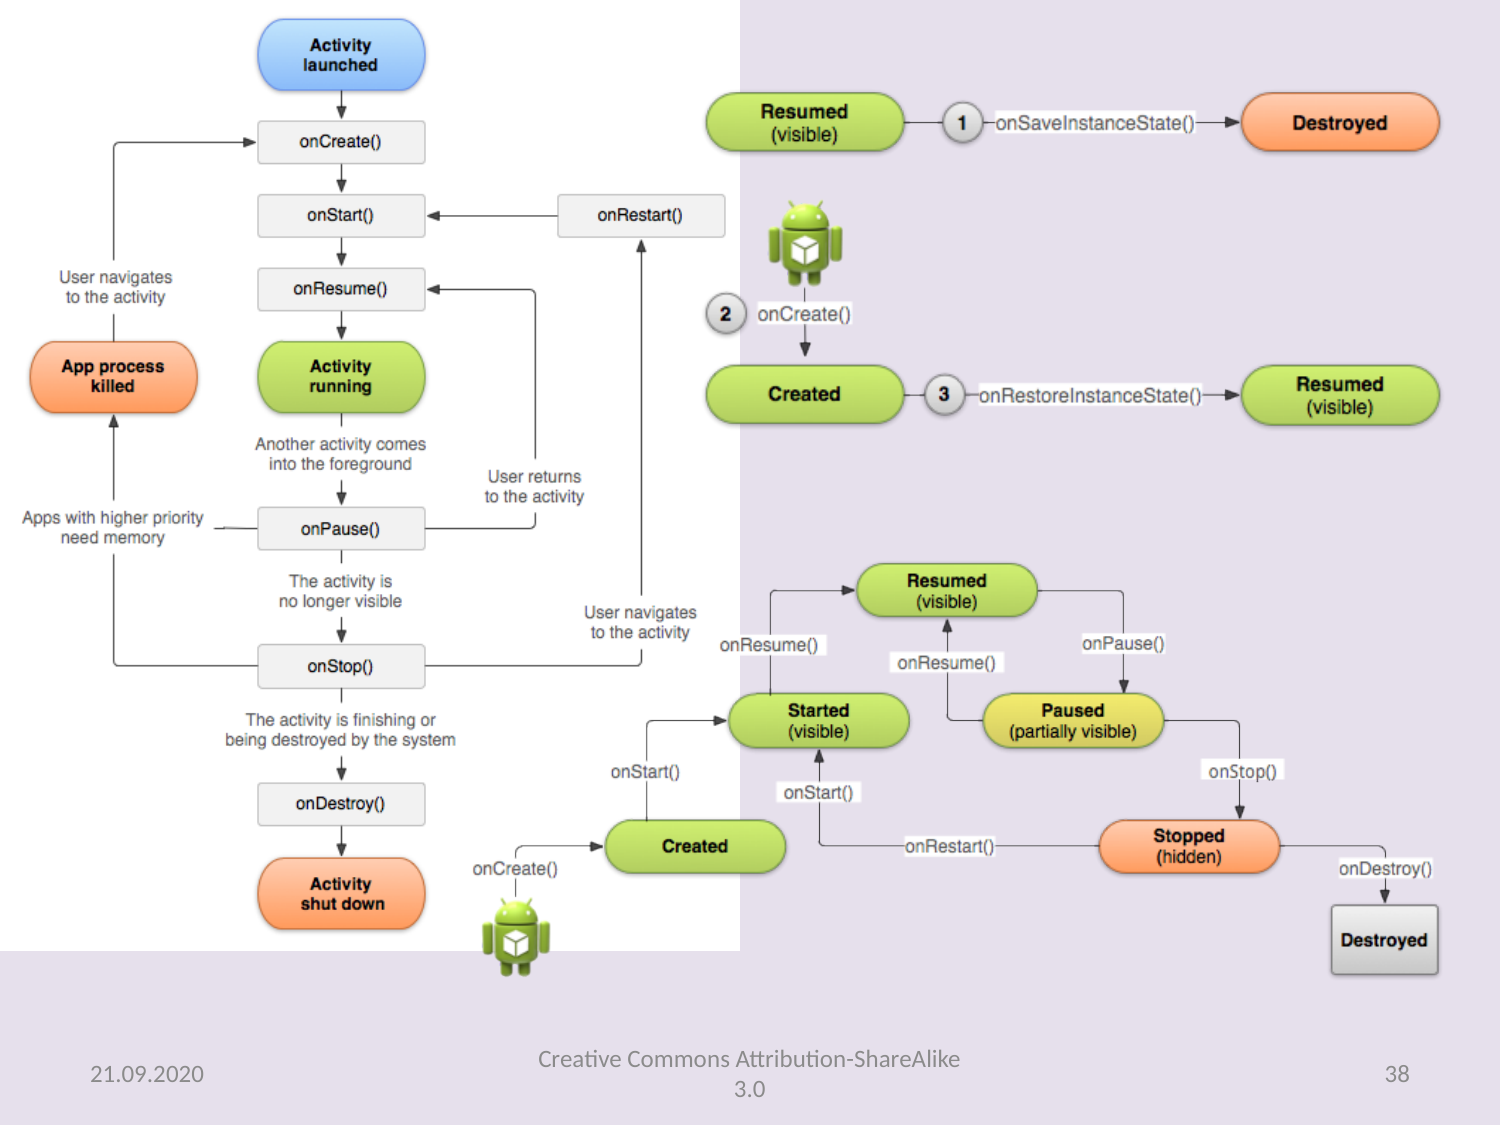

#
21.09.2020
Creative Commons Attribution-ShareAlike 3.0
38